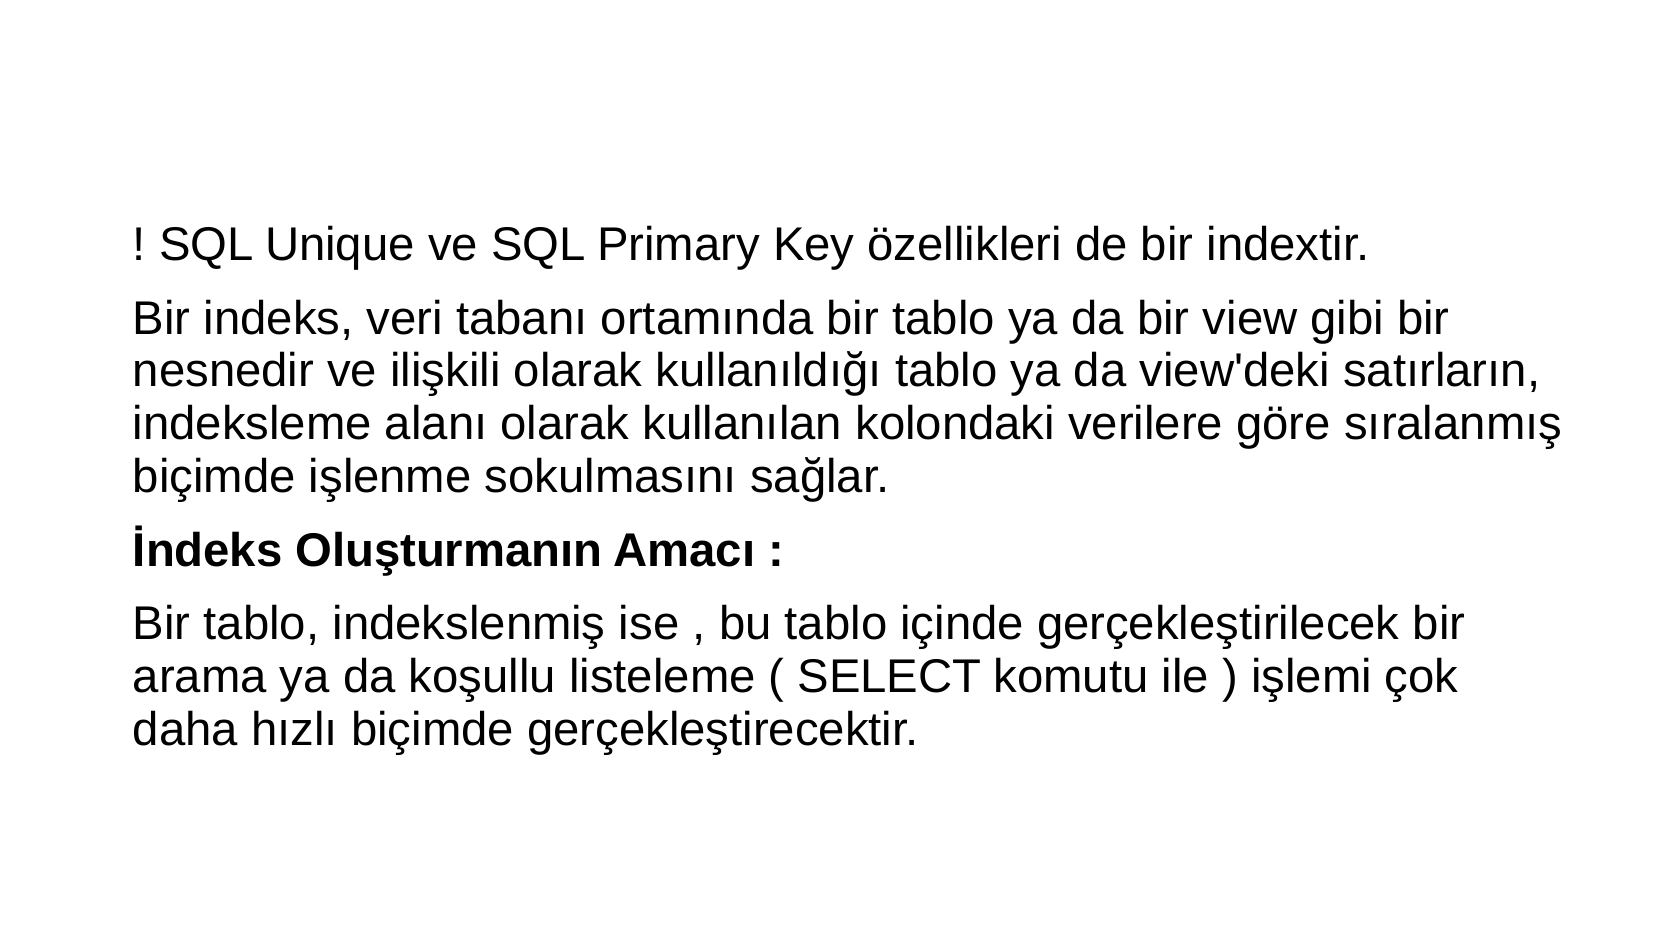

#
! SQL Unique ve SQL Primary Key özellikleri de bir indextir.
Bir indeks, veri tabanı ortamında bir tablo ya da bir view gibi bir nesnedir ve ilişkili olarak kullanıldığı tablo ya da view'deki satırların, indeksleme alanı olarak kullanılan kolondaki verilere göre sıralanmış biçimde işlenme sokulmasını sağlar.
İndeks Oluşturmanın Amacı :
Bir tablo, indekslenmiş ise , bu tablo içinde gerçekleştirilecek bir arama ya da koşullu listeleme ( SELECT komutu ile ) işlemi çok daha hızlı biçimde gerçekleştirecektir.